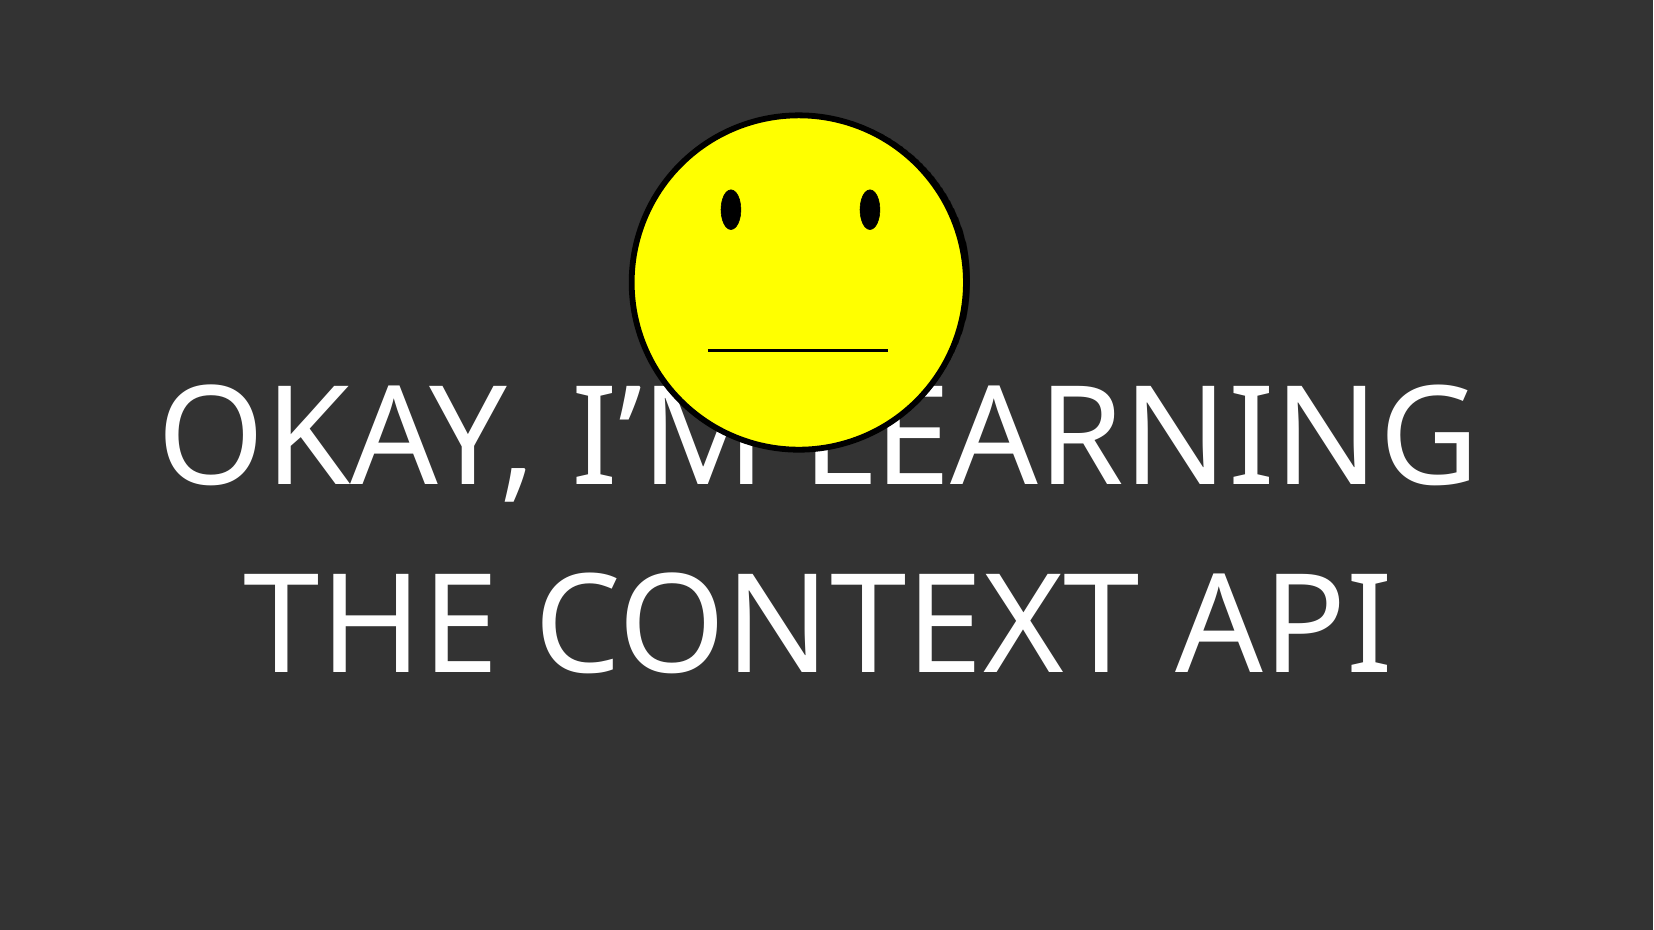

# OKAY, I’M LEARNING THE CONTEXT API